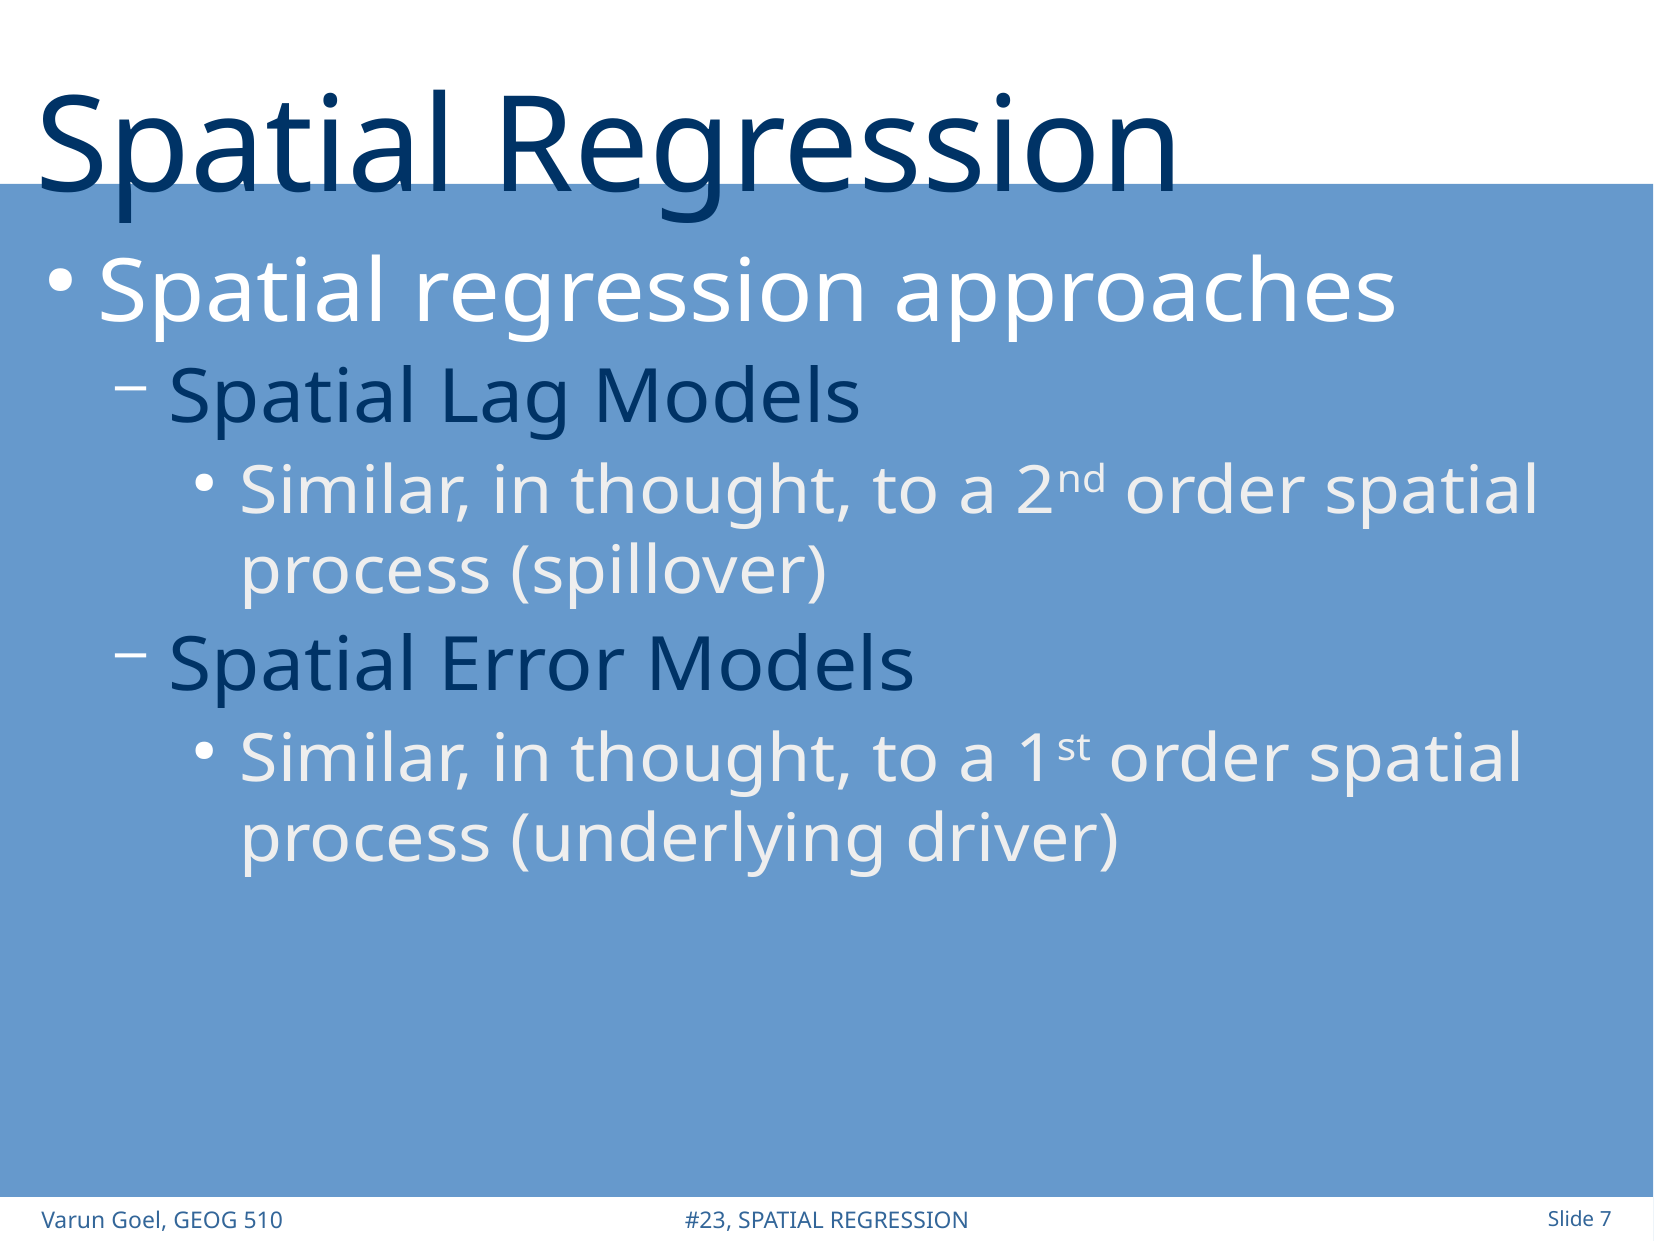

# Spatial Regression
Spatial regression approaches
Spatial Lag Models
Similar, in thought, to a 2nd order spatial process (spillover)
Spatial Error Models
Similar, in thought, to a 1st order spatial process (underlying driver)
#23, SPATIAL REGRESSION
7